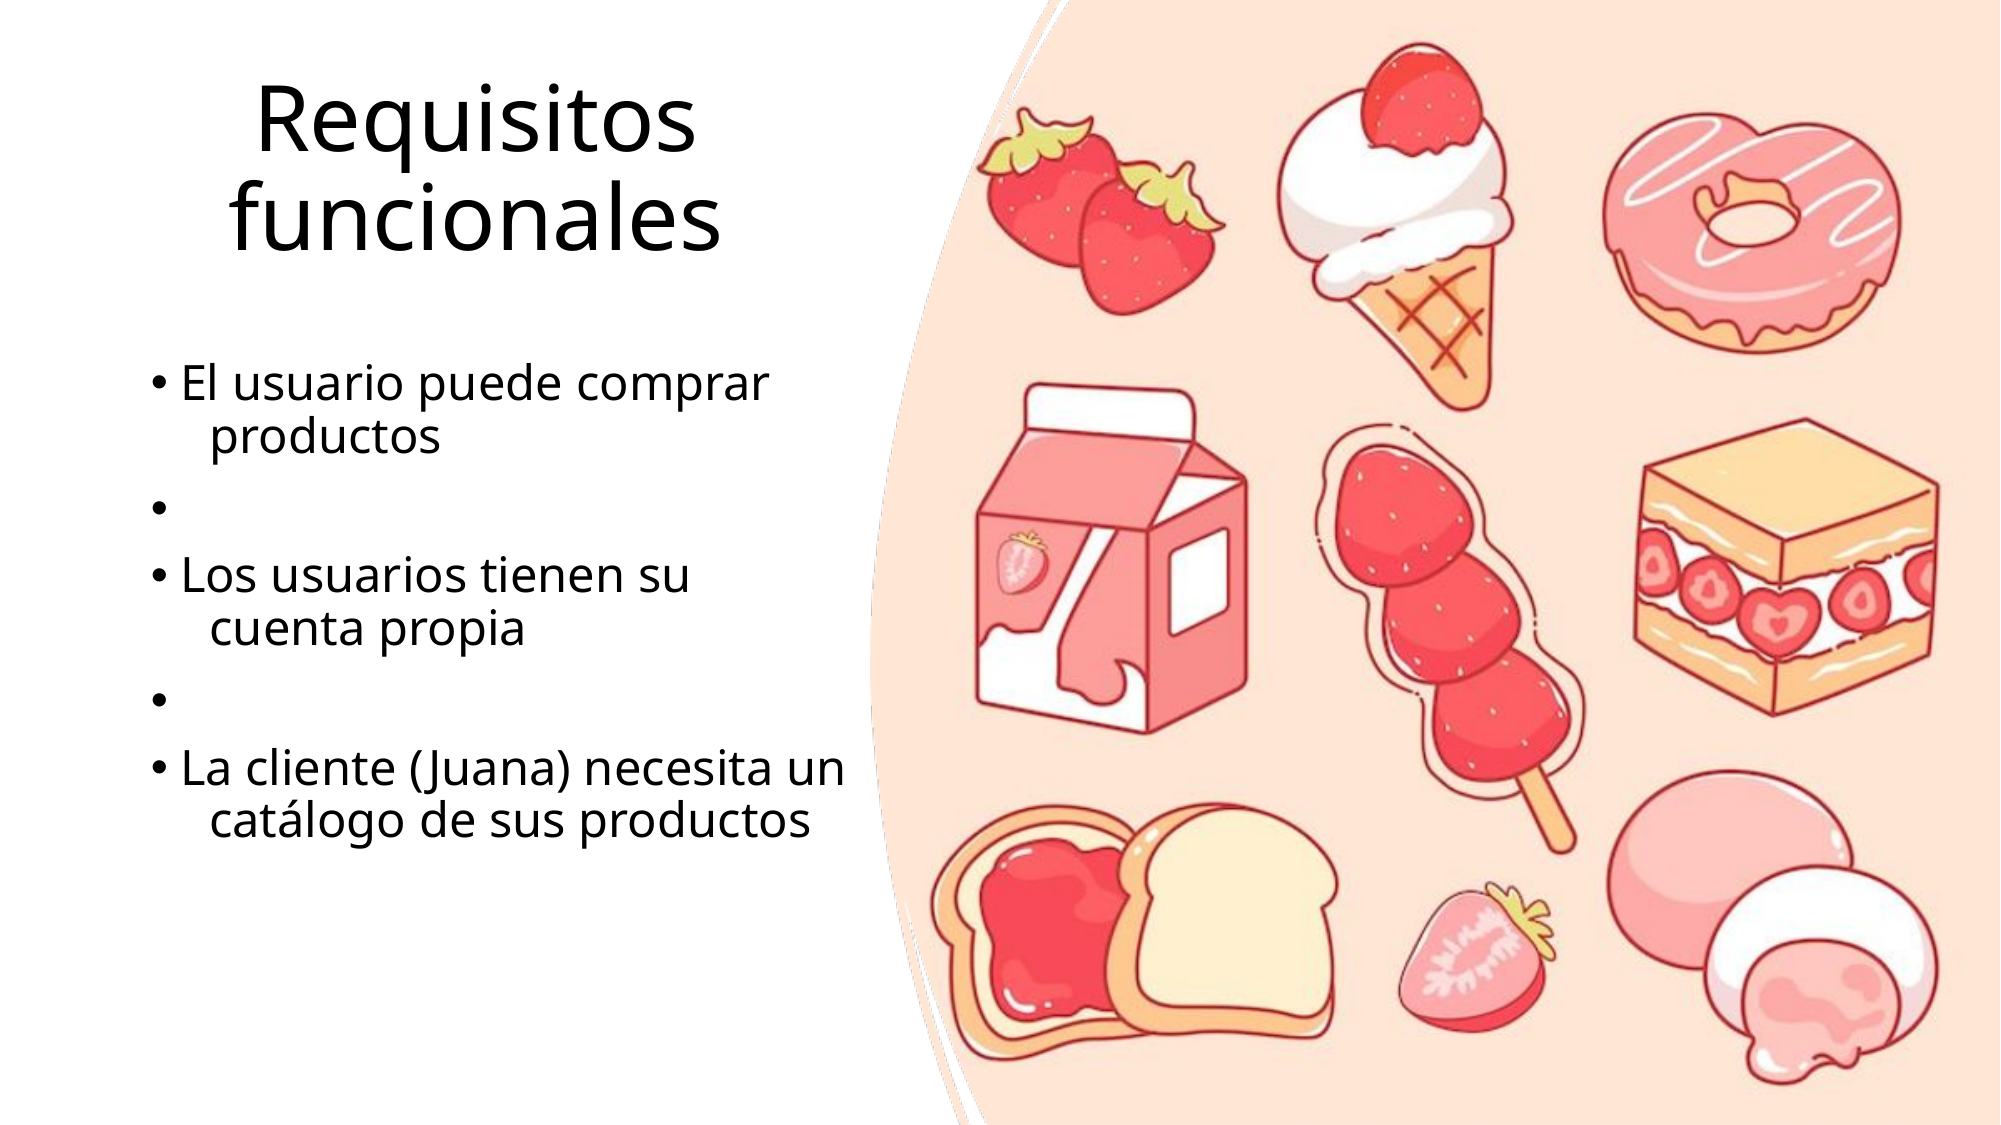

# Requisitos funcionales
El usuario puede comprar productos
Los usuarios tienen su cuenta propia
La cliente (Juana) necesita un catálogo de sus productos